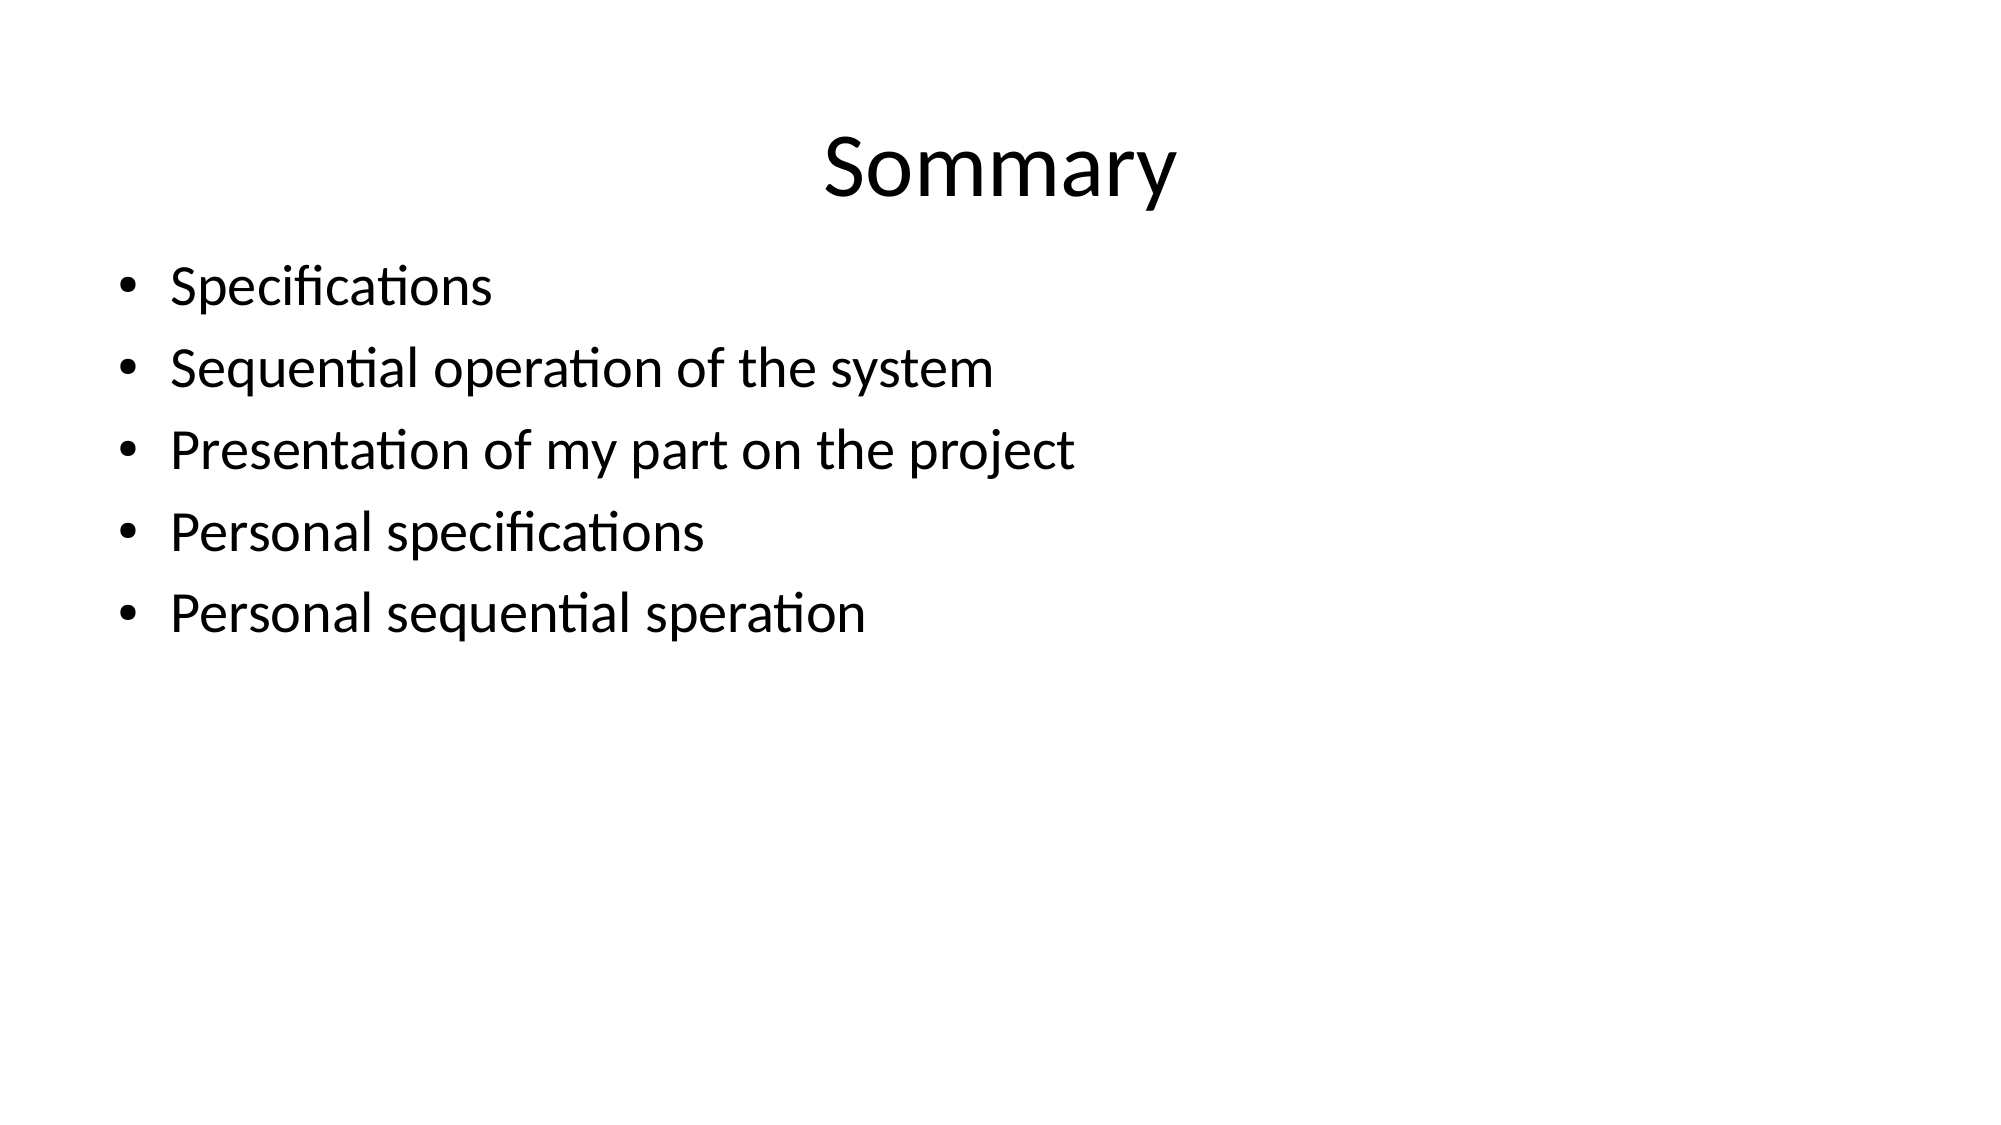

# Sommary
Specifications
Sequential operation of the system
Presentation of my part on the project
Personal specifications
Personal sequential speration